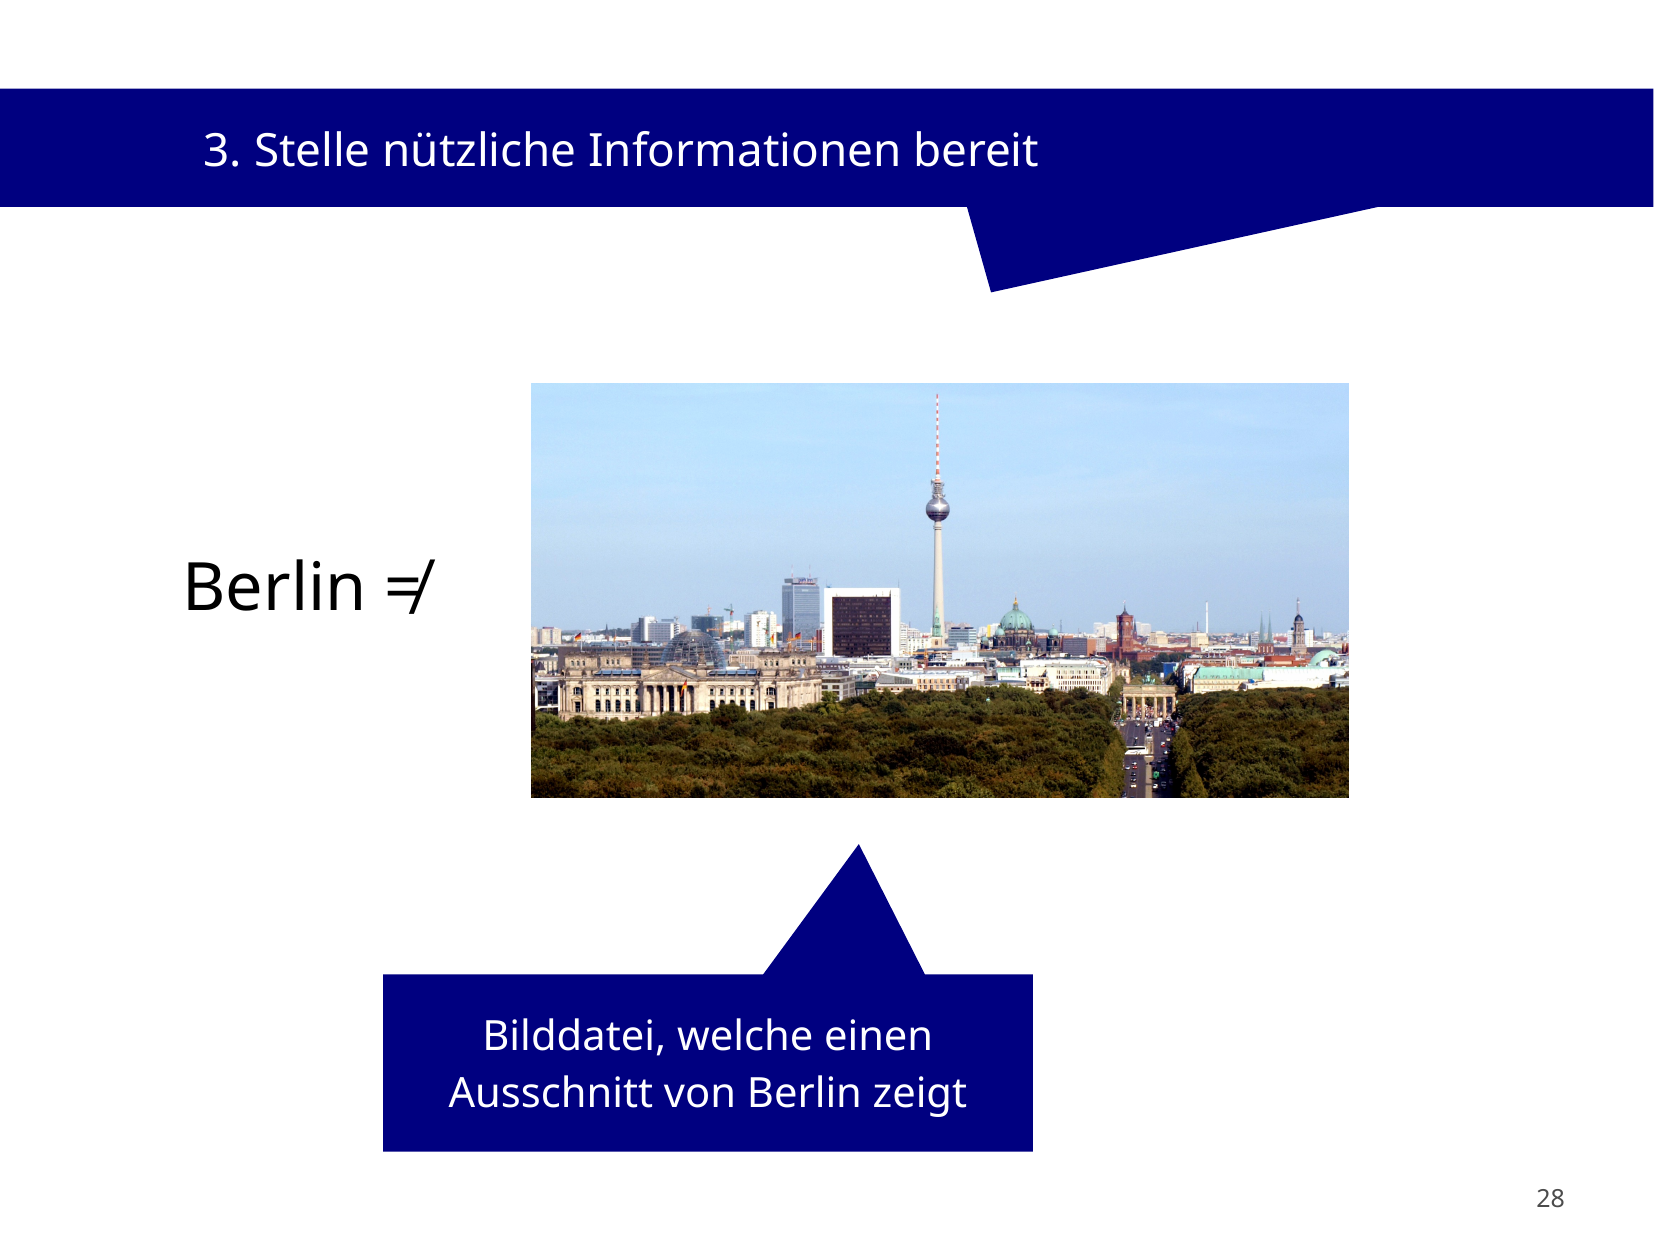

3. Stelle nützliche Informationen bereit
Berlin ≠
Bilddatei, welche einen
Ausschnitt von Berlin zeigt